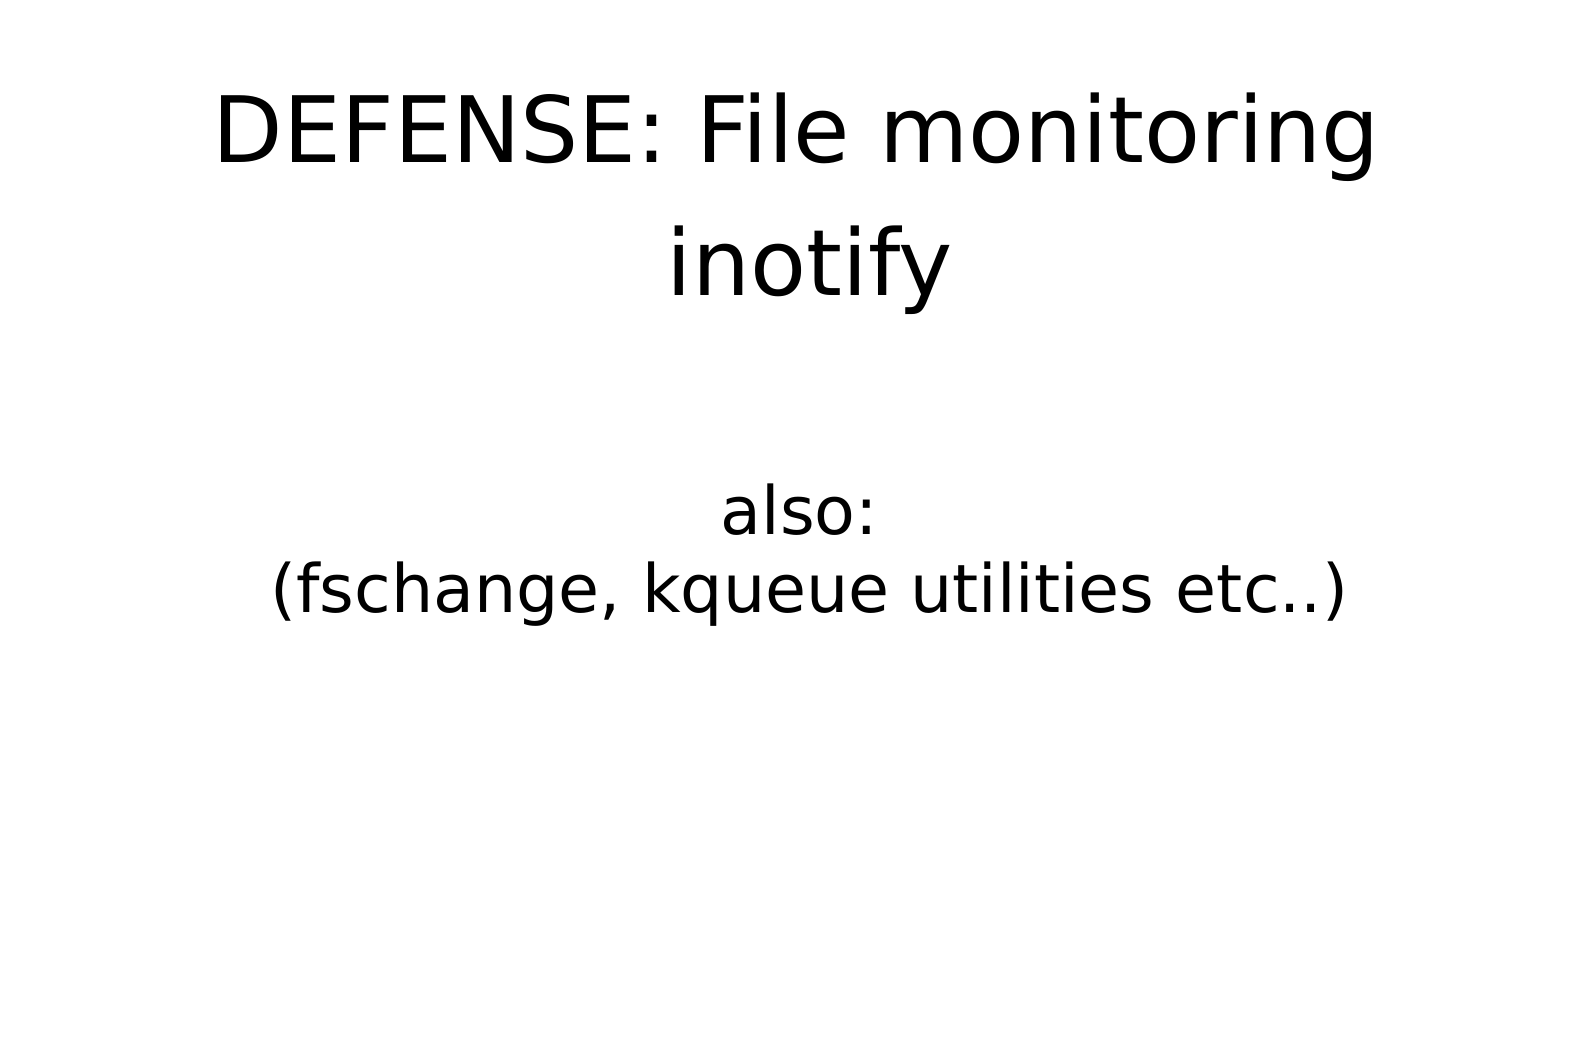

# DEFENSE: File monitoring
inotify
also:
(fschange, kqueue utilities etc..)